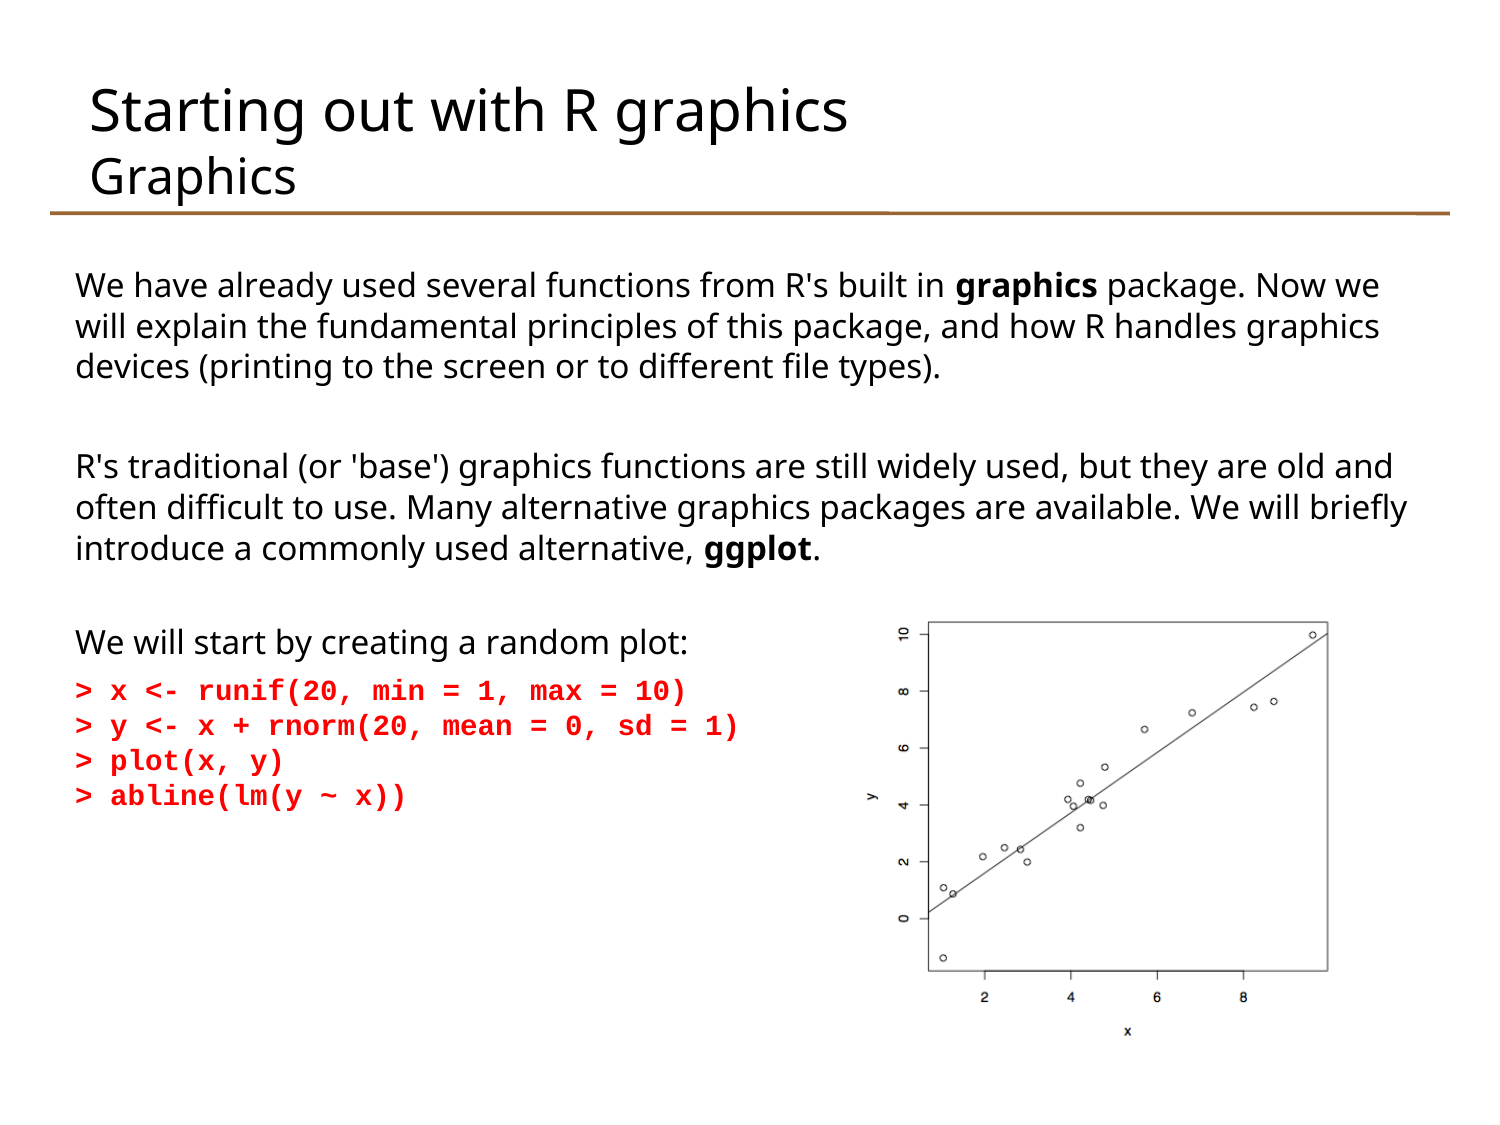

Starting out with R graphics
Graphics
We have already used several functions from R's built in graphics package. Now we will explain the fundamental principles of this package, and how R handles graphics devices (printing to the screen or to different file types).
R's traditional (or 'base') graphics functions are still widely used, but they are old and often difficult to use. Many alternative graphics packages are available. We will briefly introduce a commonly used alternative, ggplot.
We will start by creating a random plot:
> x <- runif(20, min = 1, max = 10)
> y <- x + rnorm(20, mean = 0, sd = 1)
> plot(x, y)
> abline(lm(y ~ x))